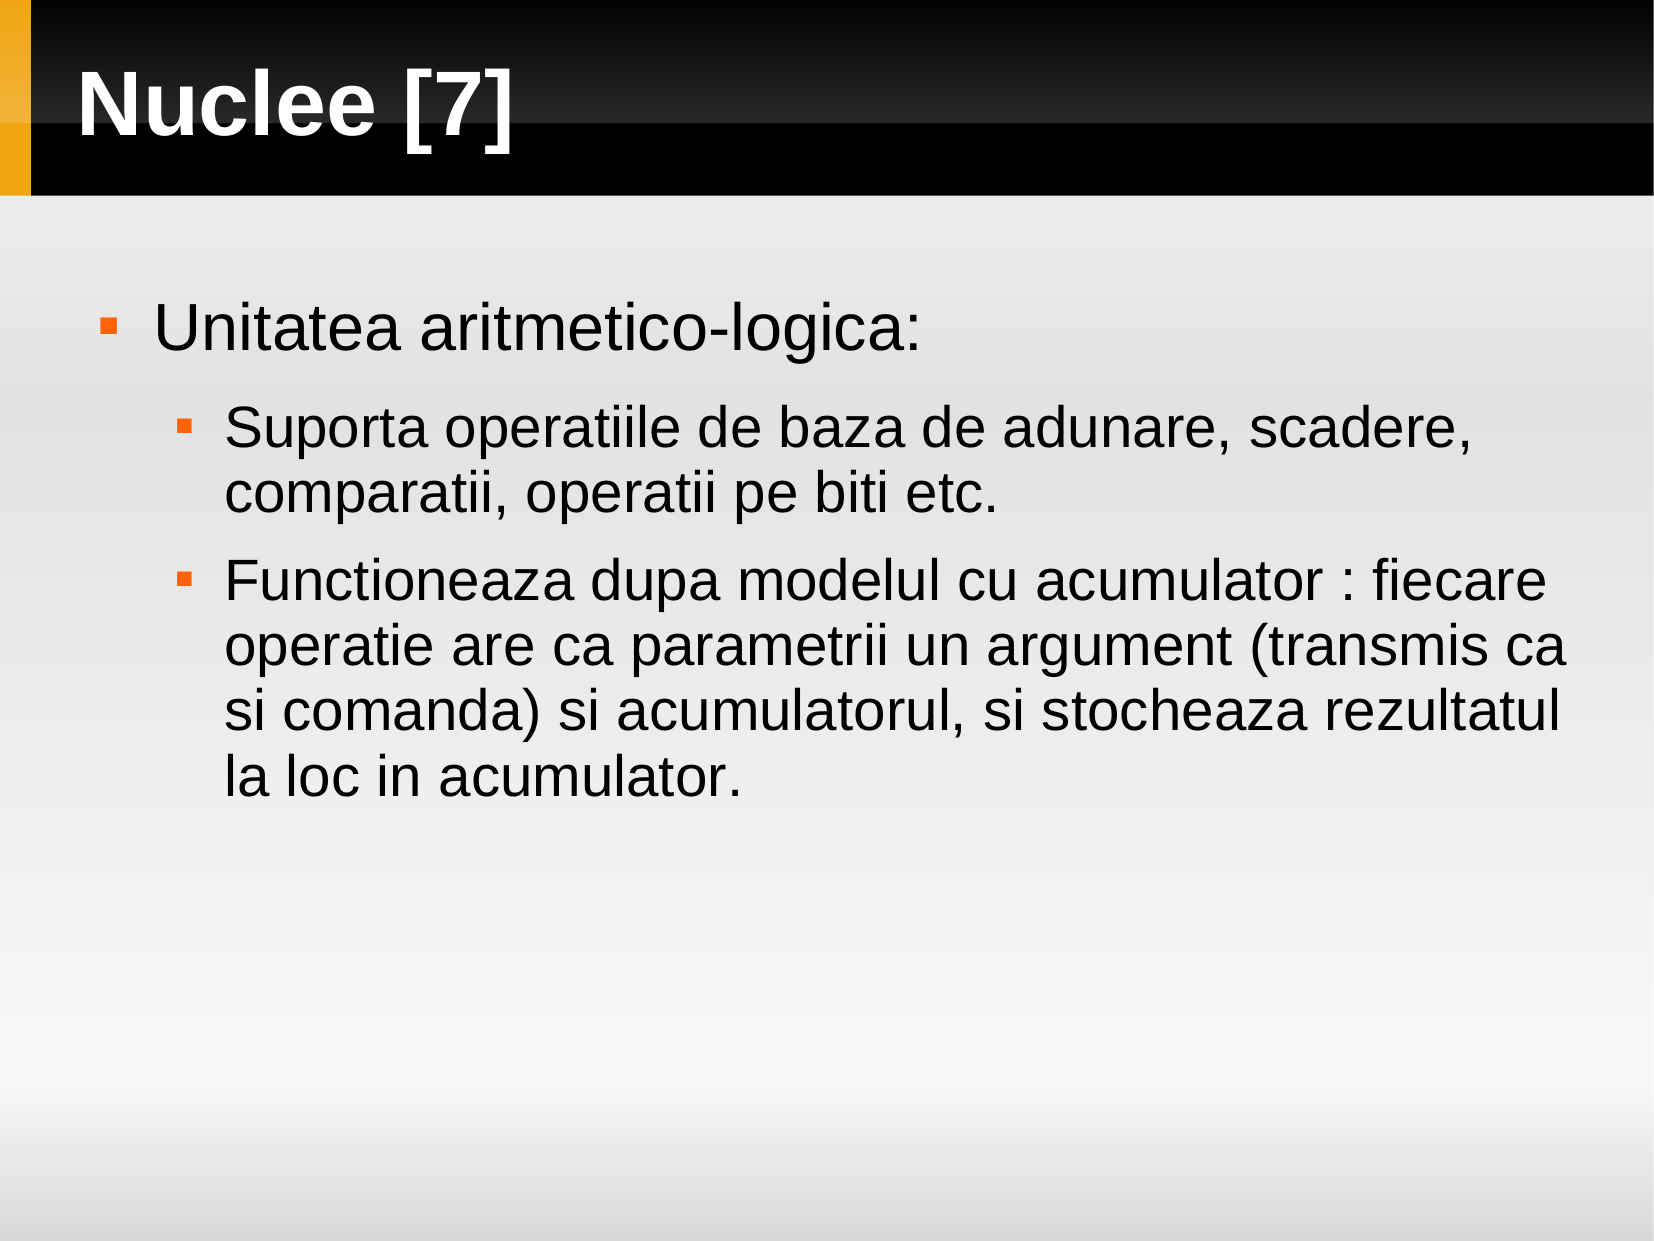

# Nuclee [7]
Unitatea aritmetico-logica:
Suporta operatiile de baza de adunare, scadere, comparatii, operatii pe biti etc.
Functioneaza dupa modelul cu acumulator : fiecare operatie are ca parametrii un argument (transmis ca si comanda) si acumulatorul, si stocheaza rezultatul la loc in acumulator.